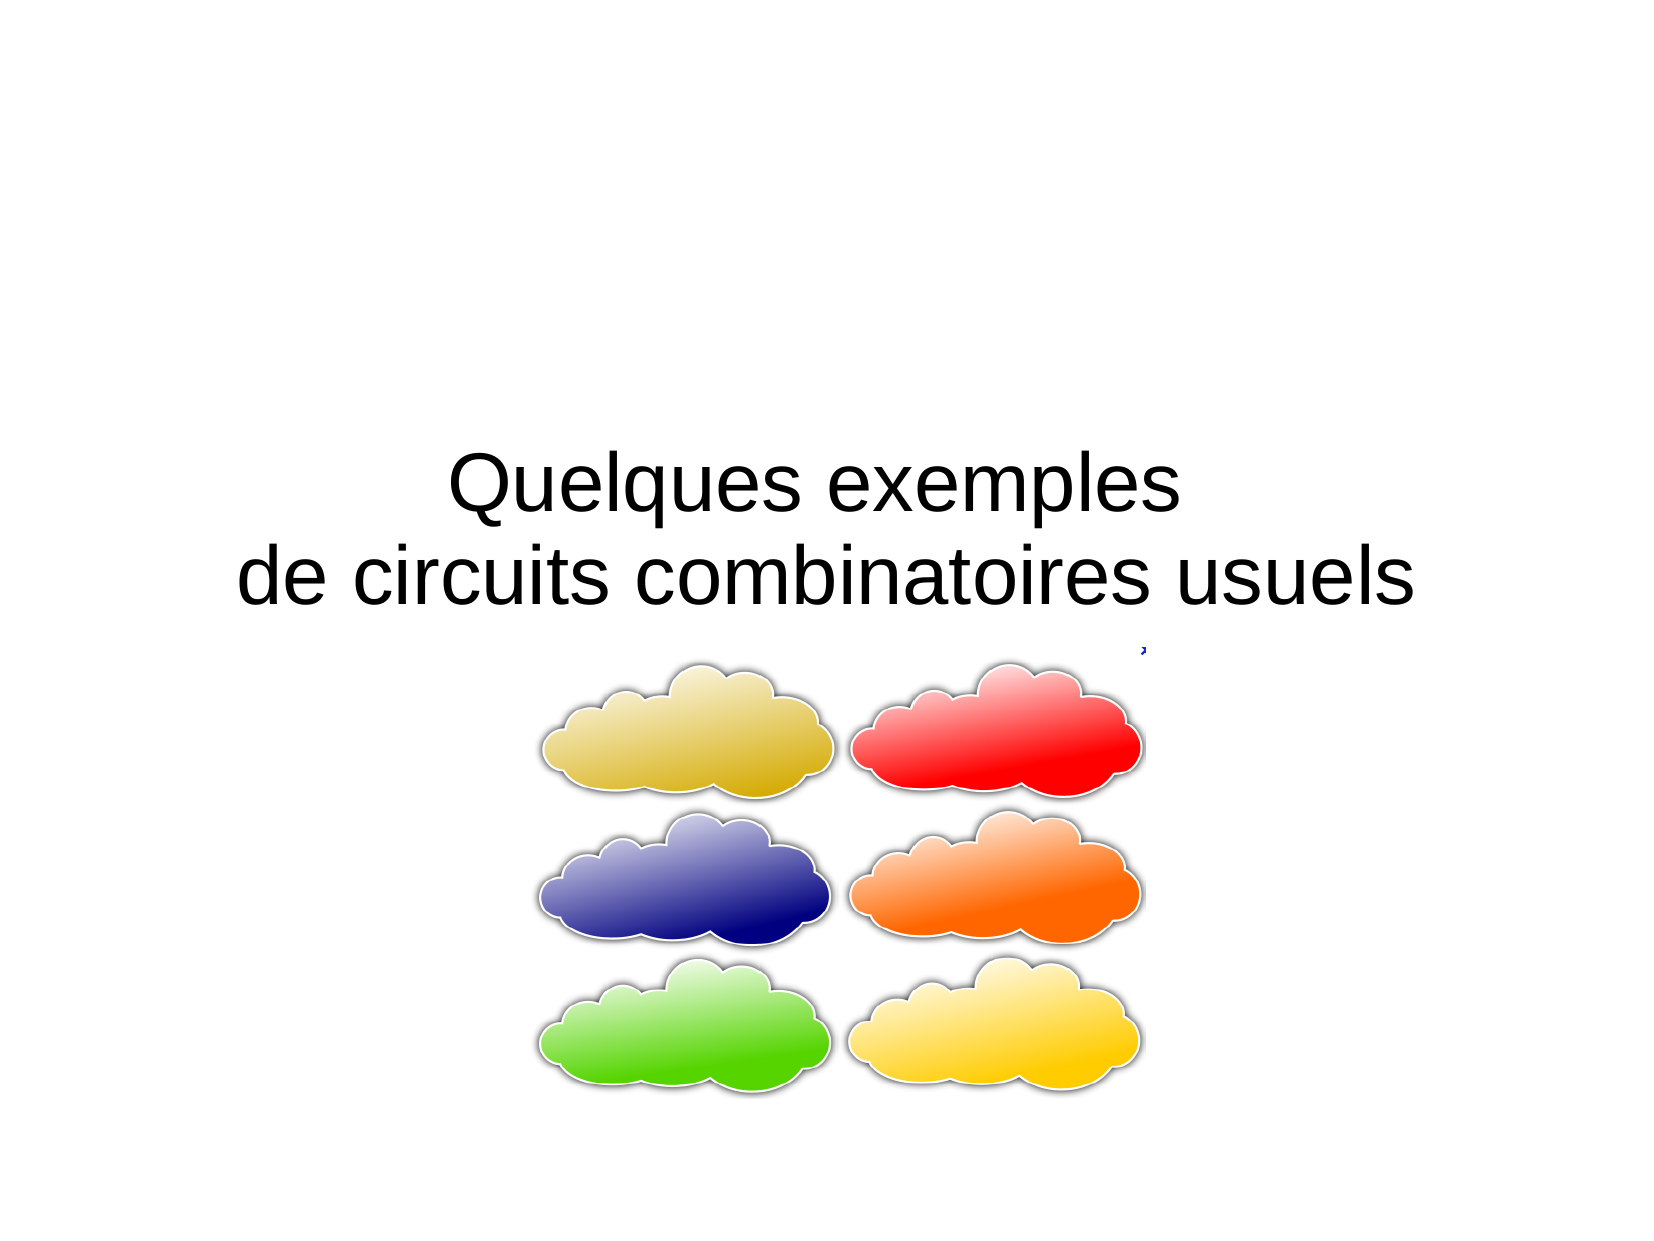

# Quelques exemples
de circuits combinatoires usuels